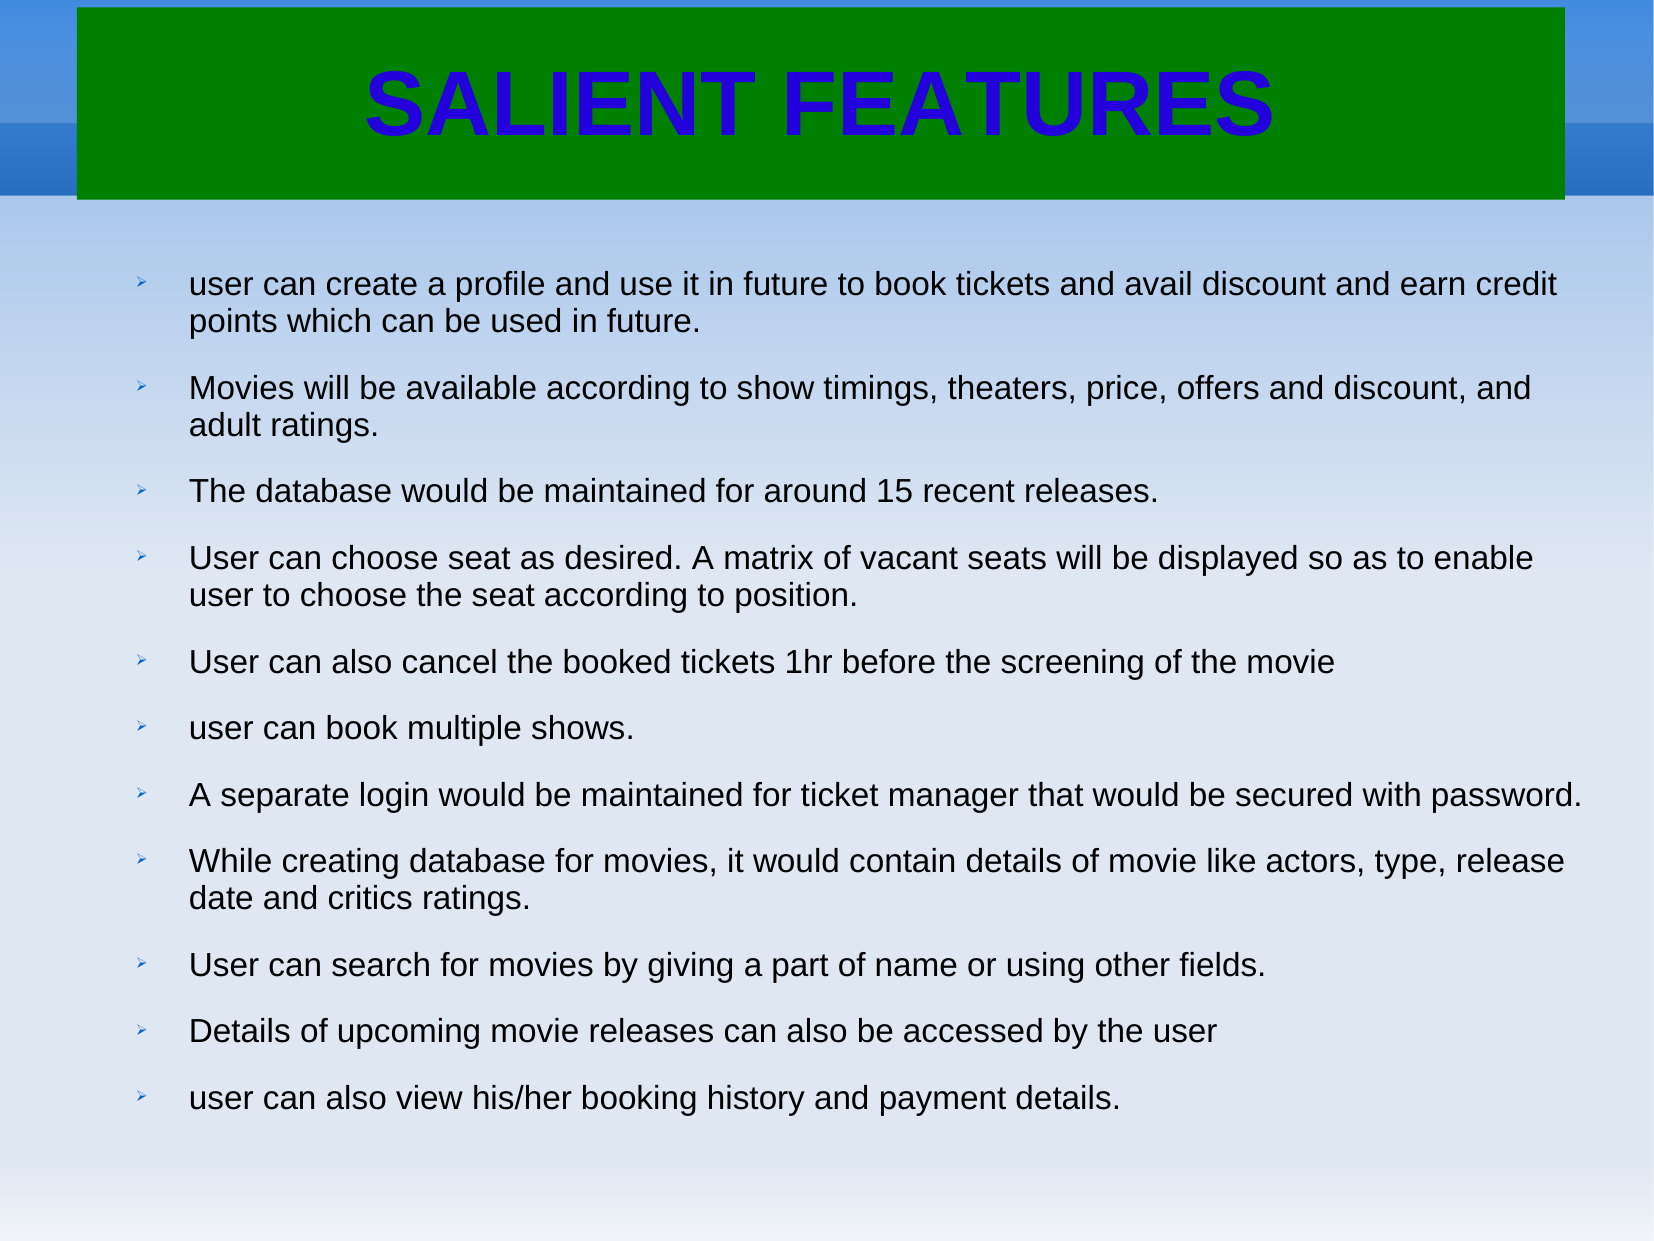

# SALIENT FEATURES
user can create a profile and use it in future to book tickets and avail discount and earn credit points which can be used in future.
Movies will be available according to show timings, theaters, price, offers and discount, and adult ratings.
The database would be maintained for around 15 recent releases.
User can choose seat as desired. A matrix of vacant seats will be displayed so as to enable user to choose the seat according to position.
User can also cancel the booked tickets 1hr before the screening of the movie
user can book multiple shows.
A separate login would be maintained for ticket manager that would be secured with password.
While creating database for movies, it would contain details of movie like actors, type, release date and critics ratings.
User can search for movies by giving a part of name or using other fields.
Details of upcoming movie releases can also be accessed by the user
user can also view his/her booking history and payment details.